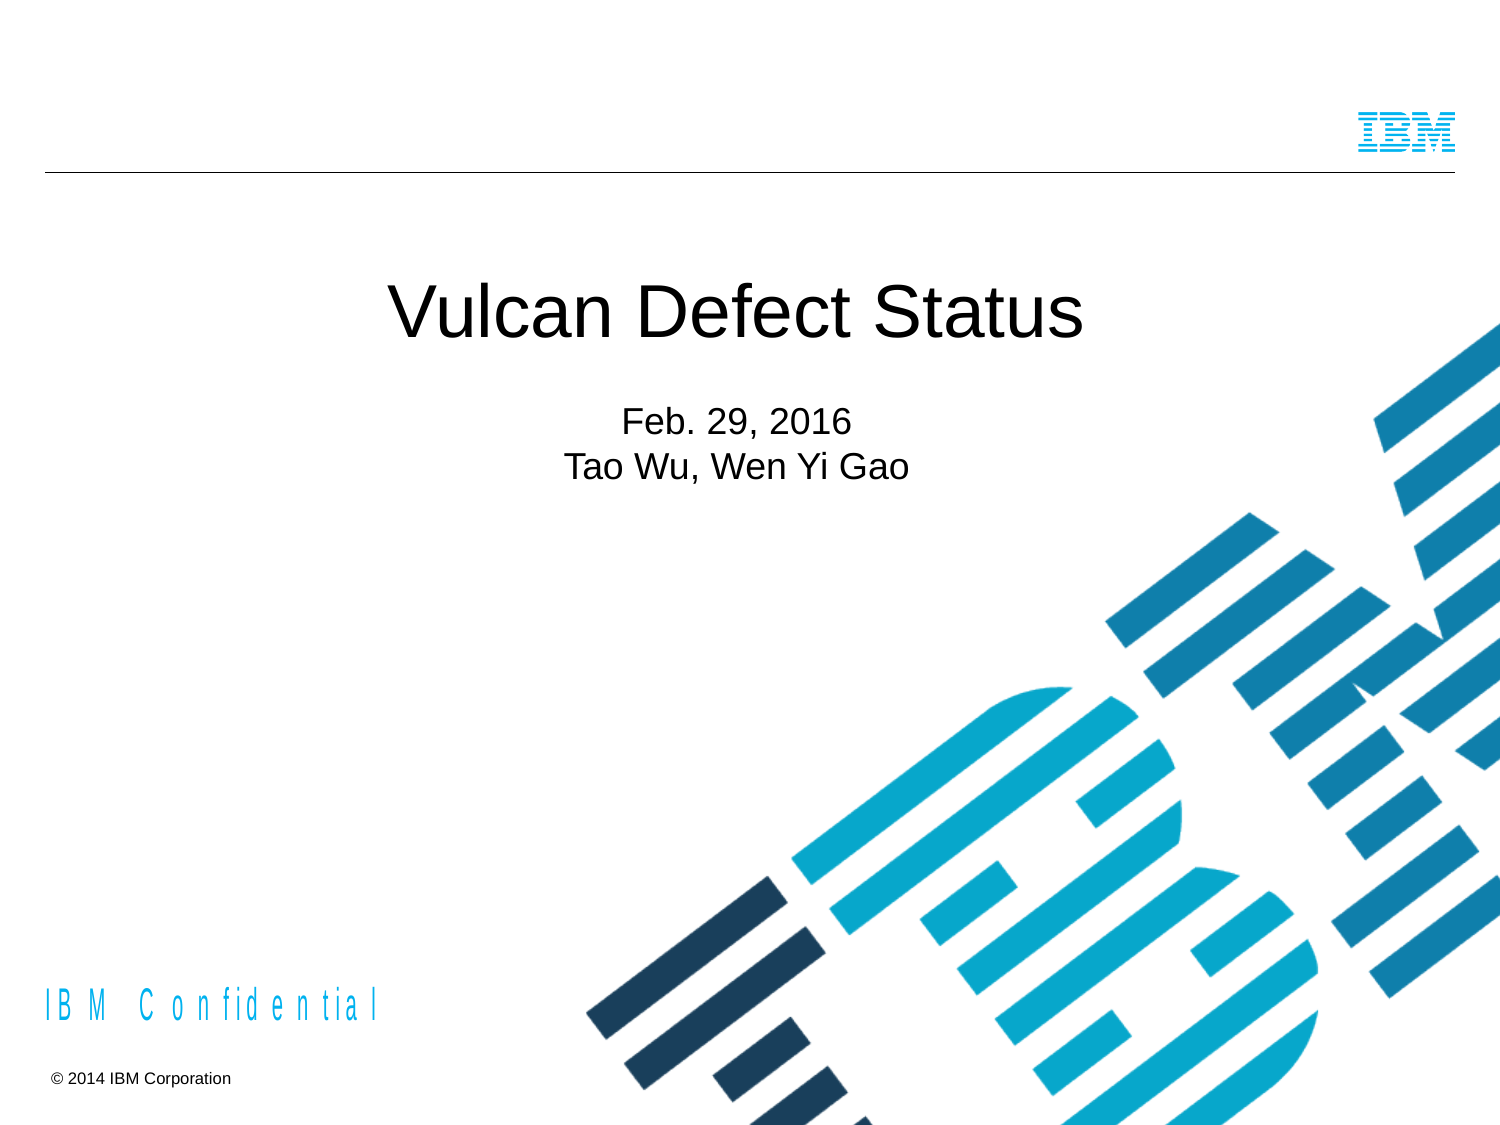

# Vulcan Defect Status Feb. 29, 2016 Tao Wu, Wen Yi Gao